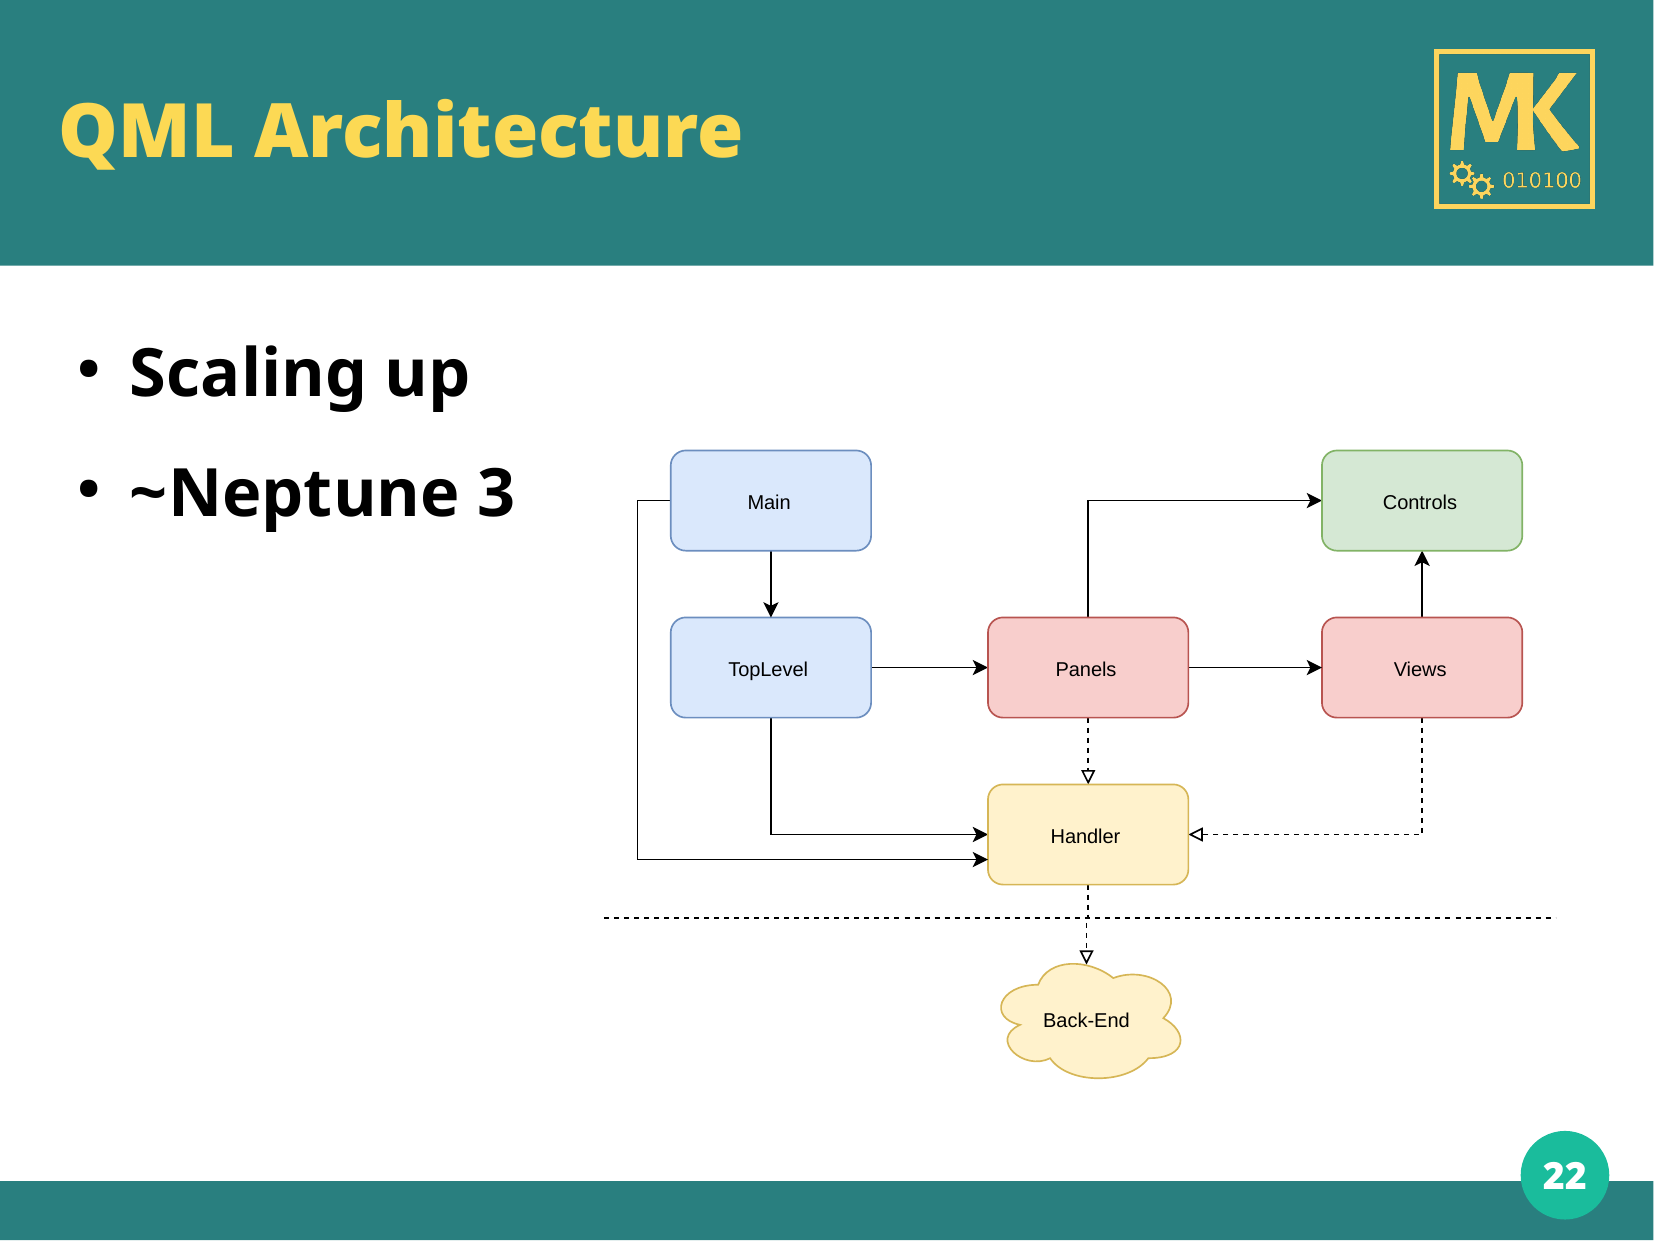

# QML Architecture
Scaling up
~Neptune 3
22